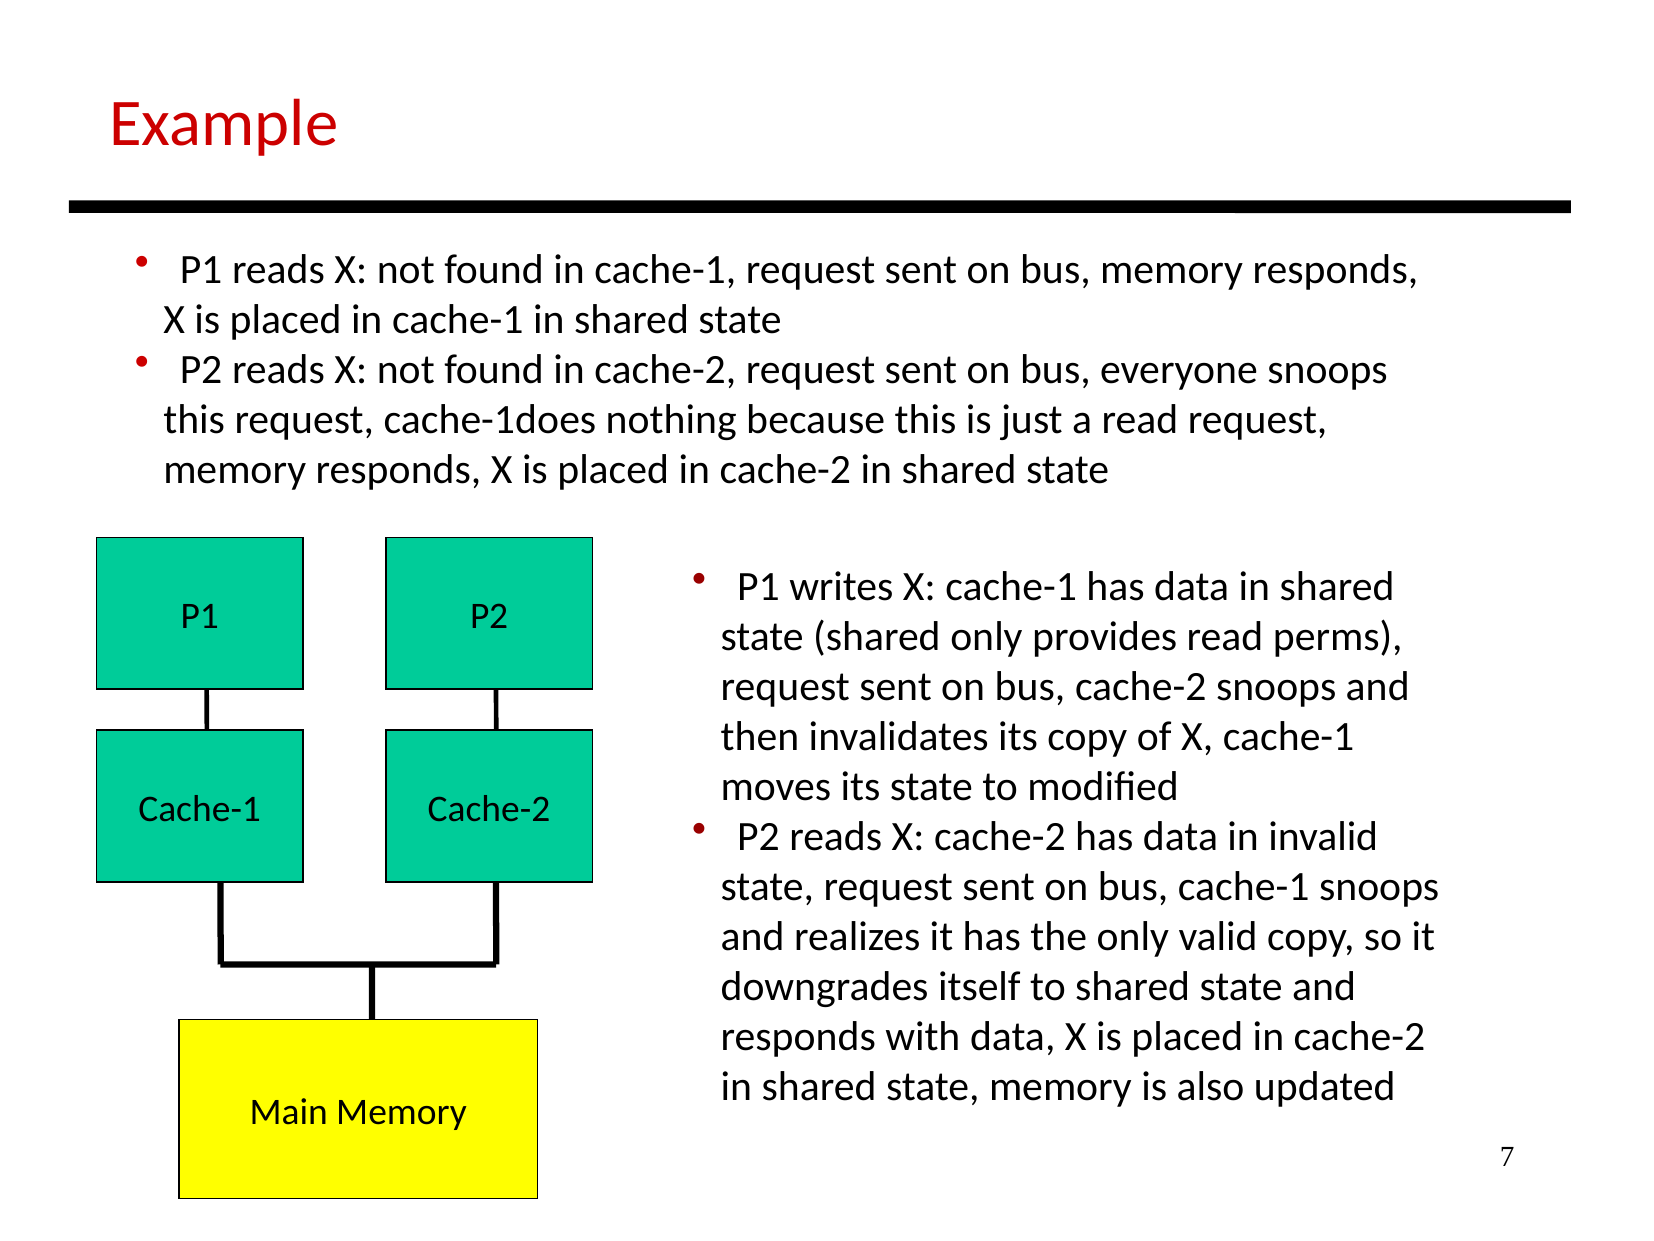

Example
 P1 reads X: not found in cache-1, request sent on bus, memory responds,
 X is placed in cache-1 in shared state
 P2 reads X: not found in cache-2, request sent on bus, everyone snoops
 this request, cache-1does nothing because this is just a read request,
 memory responds, X is placed in cache-2 in shared state
P1
P2
 P1 writes X: cache-1 has data in shared
 state (shared only provides read perms),
 request sent on bus, cache-2 snoops and
 then invalidates its copy of X, cache-1
 moves its state to modified
 P2 reads X: cache-2 has data in invalid
 state, request sent on bus, cache-1 snoops
 and realizes it has the only valid copy, so it
 downgrades itself to shared state and
 responds with data, X is placed in cache-2
 in shared state, memory is also updated
Cache-1
Cache-2
Main Memory